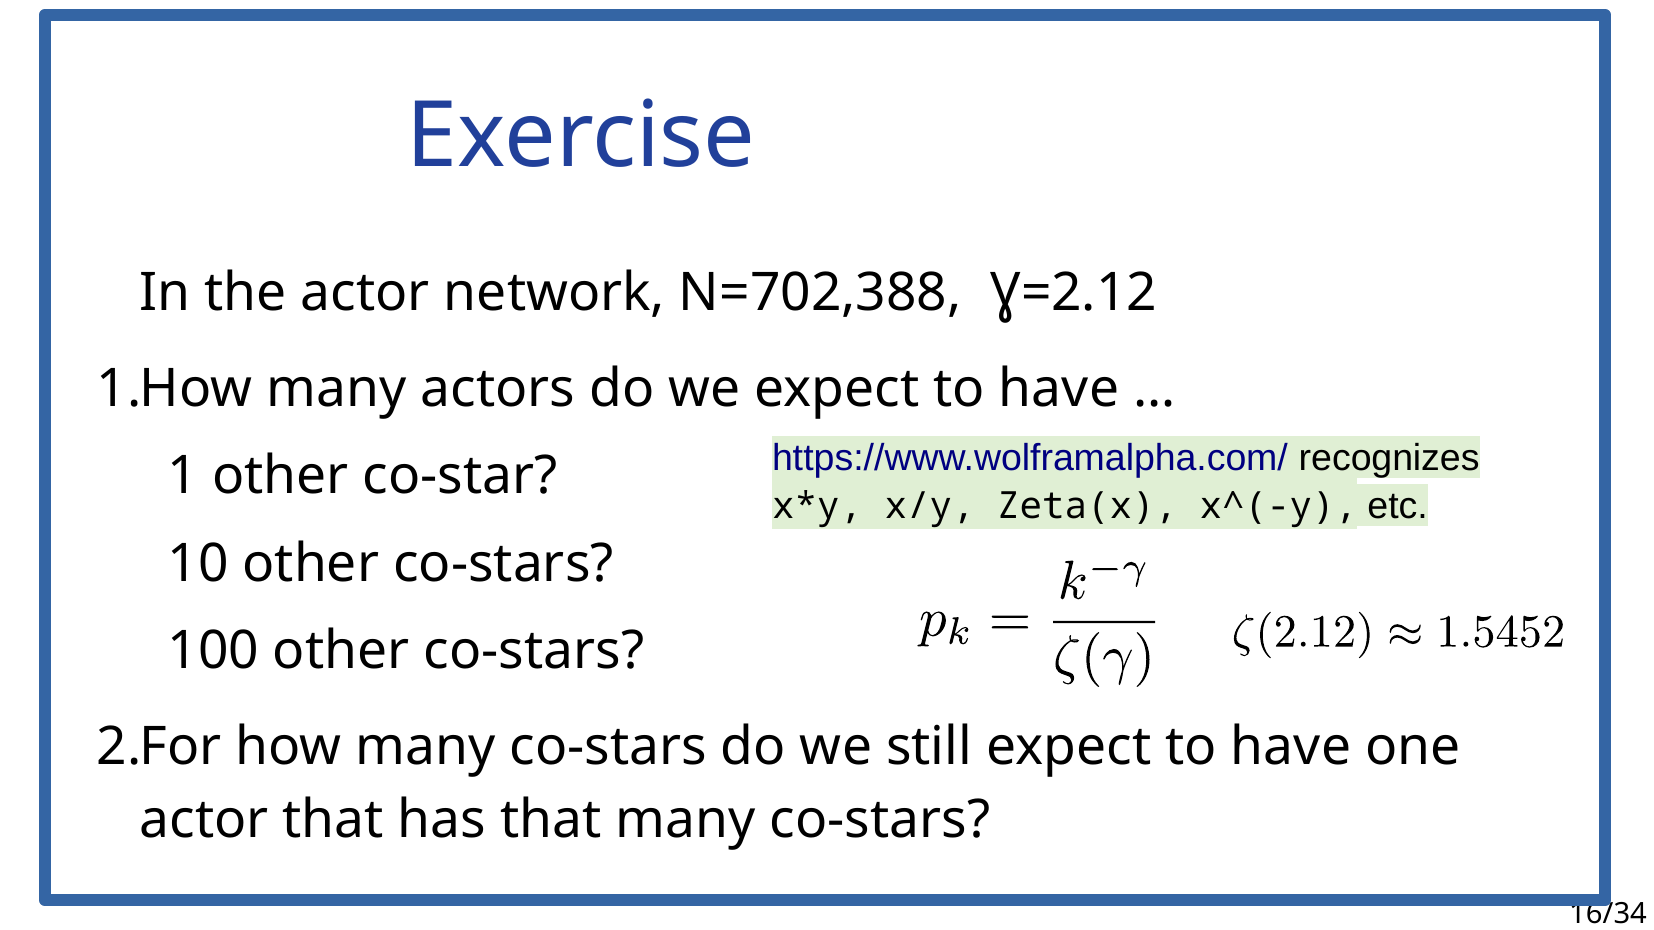

# Exercise
In the actor network, N=702,388, Ɣ=2.12
How many actors do we expect to have …
1 other co-star?
10 other co-stars?
100 other co-stars?
For how many co-stars do we still expect to have one actor that has that many co-stars?
https://www.wolframalpha.com/ recognizes x*y, x/y, Zeta(x), x^(-y), etc.
16